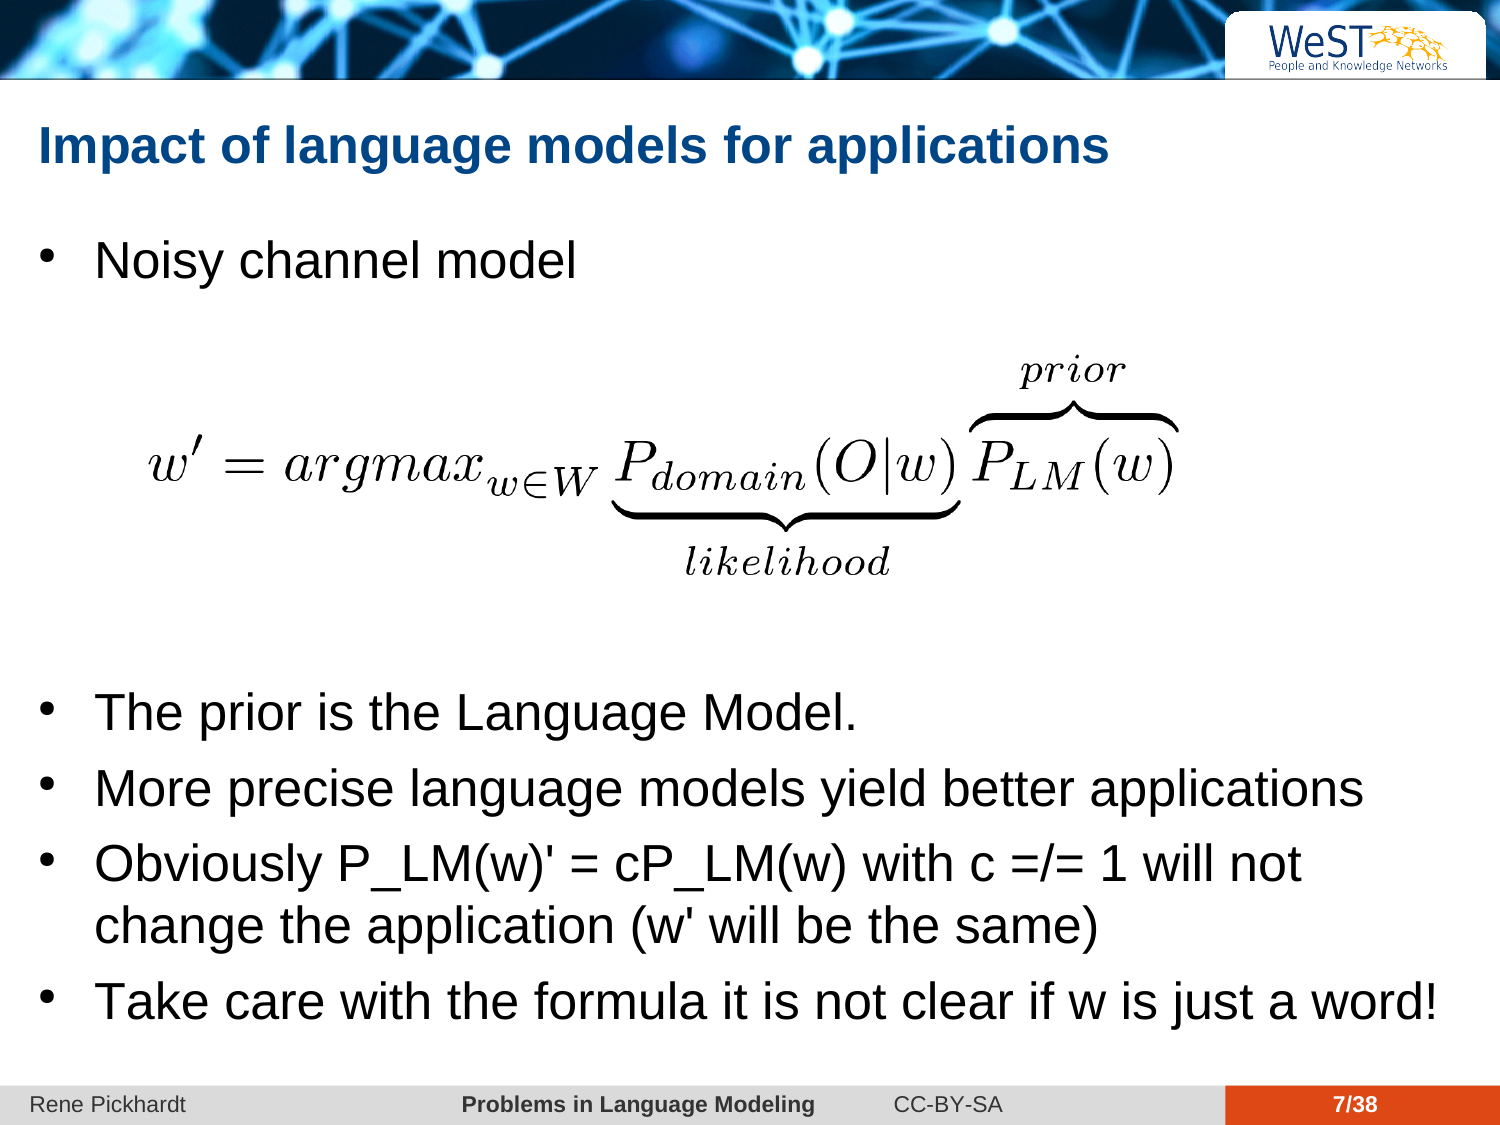

# Impact of language models for applications
Noisy channel model
The prior is the Language Model.
More precise language models yield better applications
Obviously P_LM(w)' = cP_LM(w) with c =/= 1 will not change the application (w' will be the same)
Take care with the formula it is not clear if w is just a word!